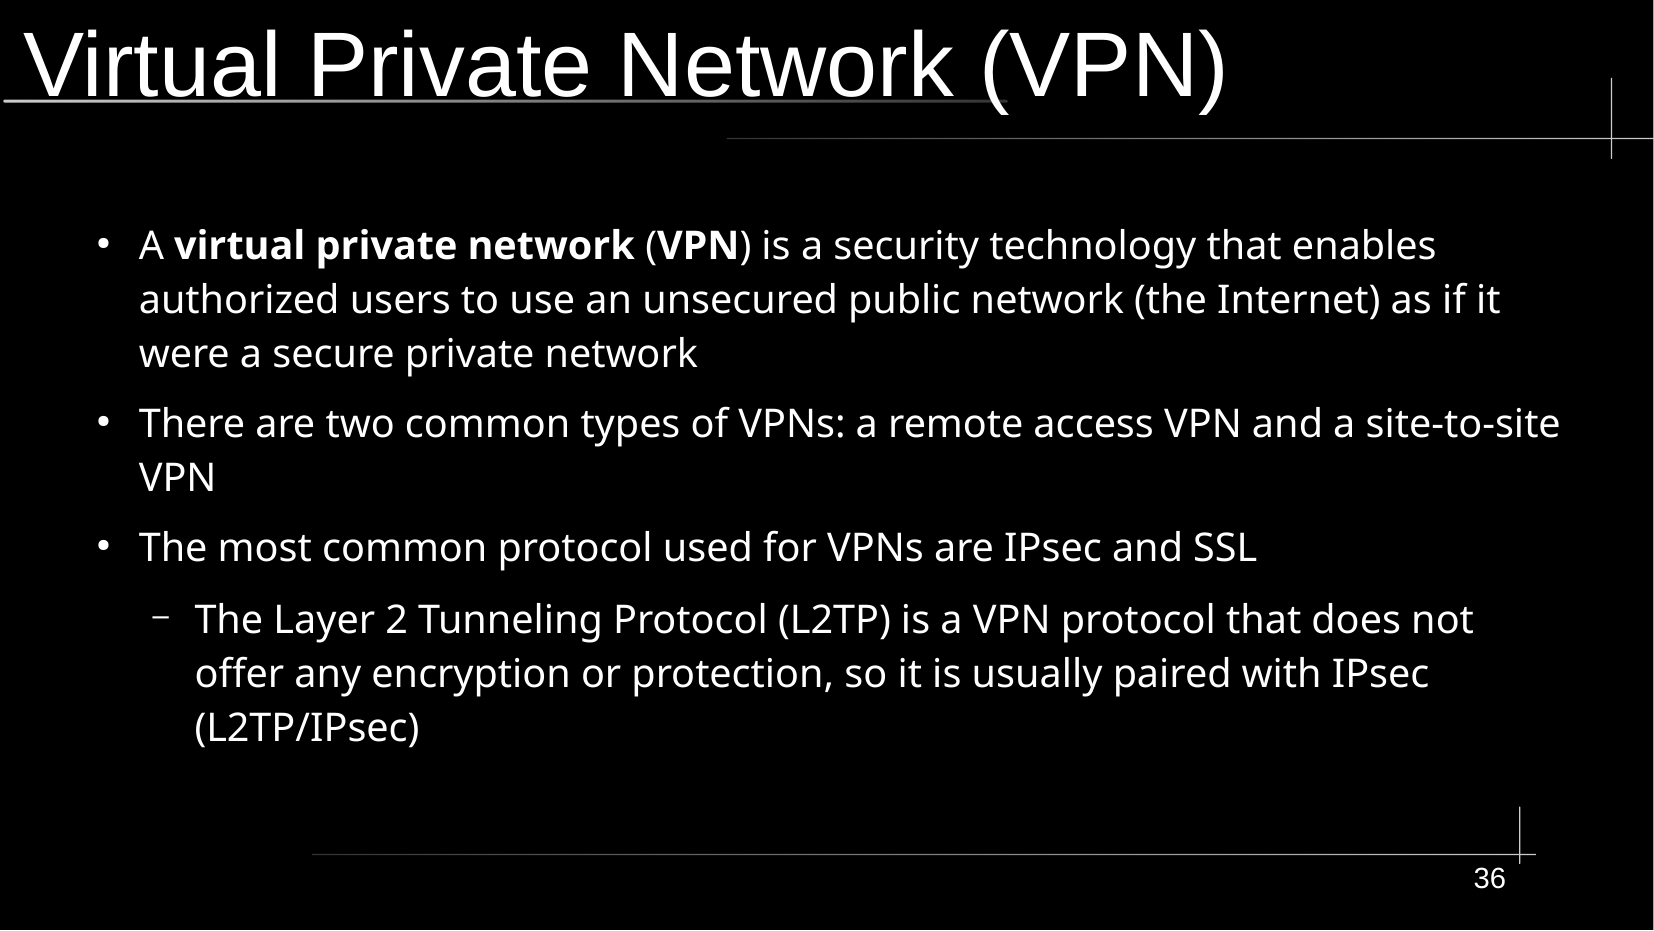

# Virtual Private Network (VPN)
A virtual private network (VPN) is a security technology that enables authorized users to use an unsecured public network (the Internet) as if it were a secure private network
There are two common types of VPNs: a remote access VPN and a site-to-site VPN
The most common protocol used for VPNs are IPsec and SSL
The Layer 2 Tunneling Protocol (L2TP) is a VPN protocol that does not offer any encryption or protection, so it is usually paired with IPsec (L2TP/IPsec)
36